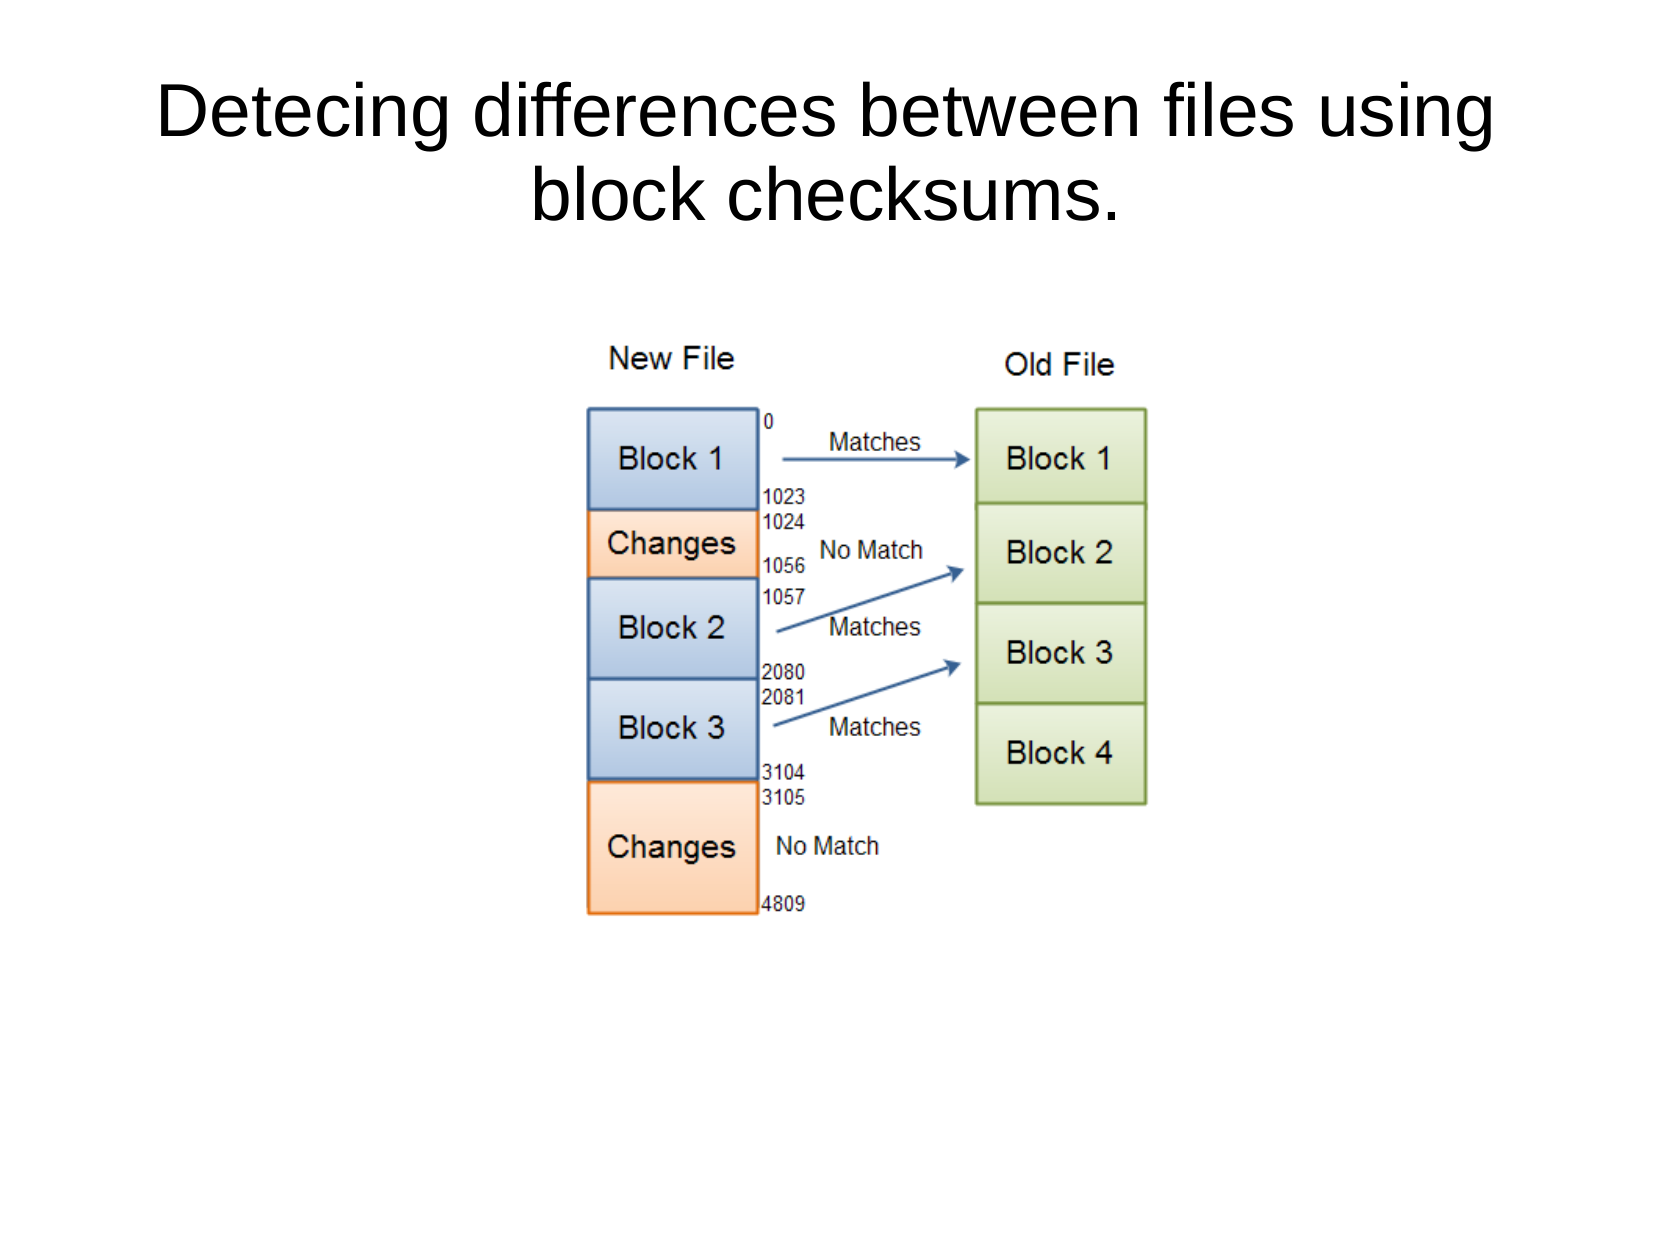

# Detecing differences between files using block checksums.